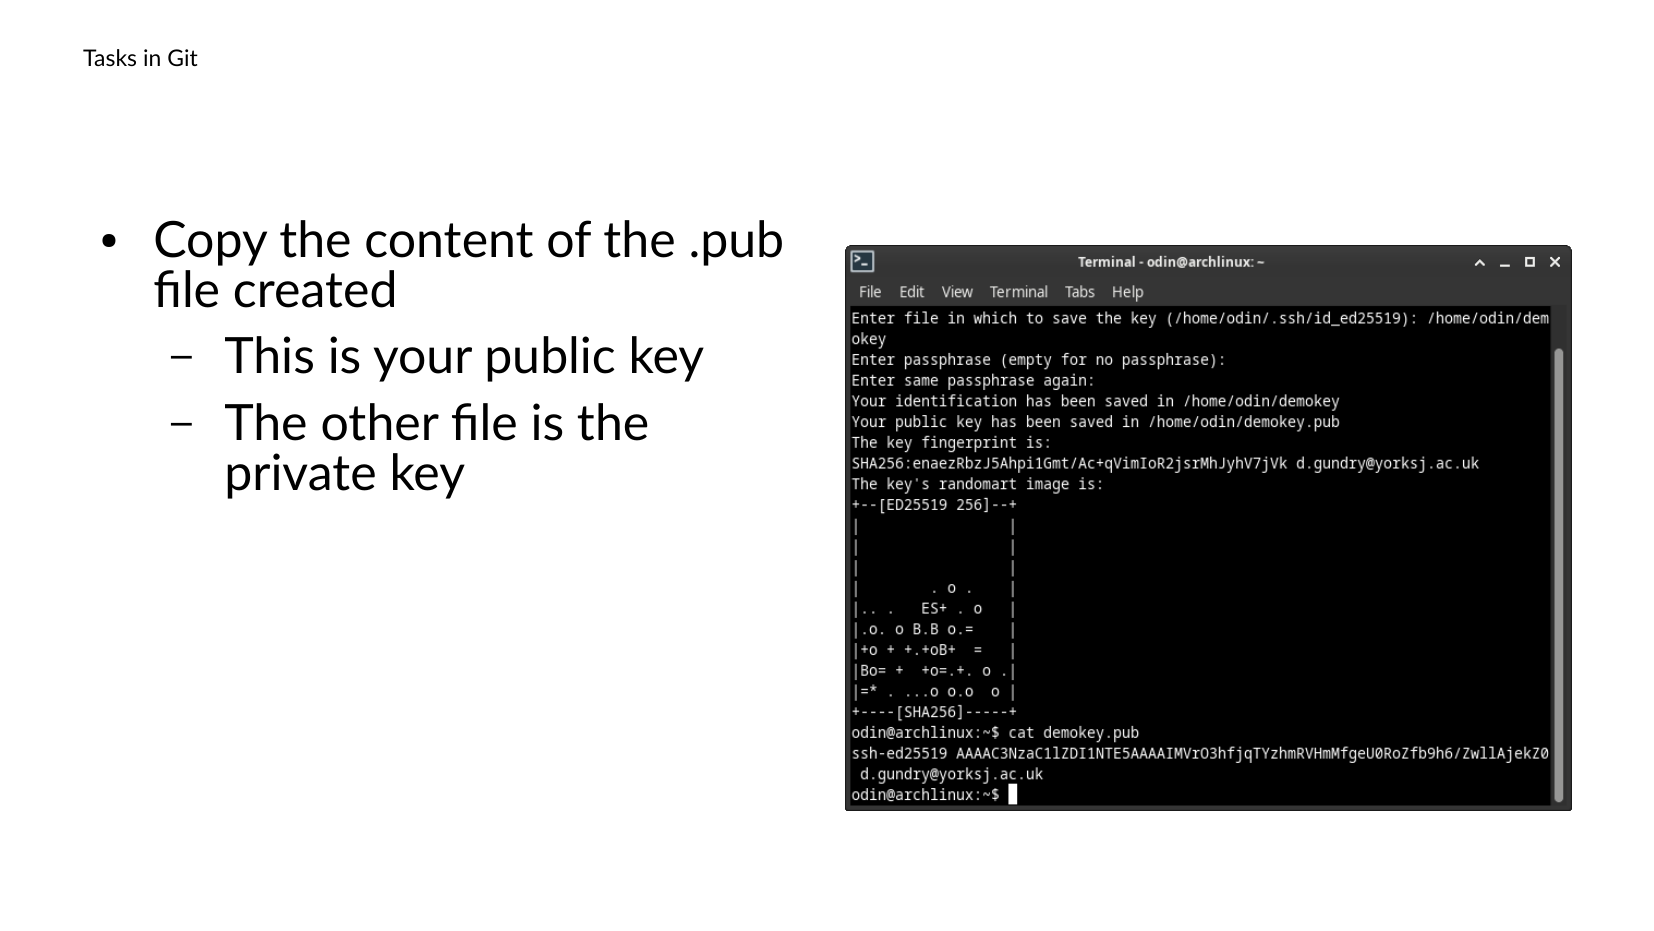

# Tasks in Git
Copy the content of the .pub file created
This is your public key
The other file is the private key